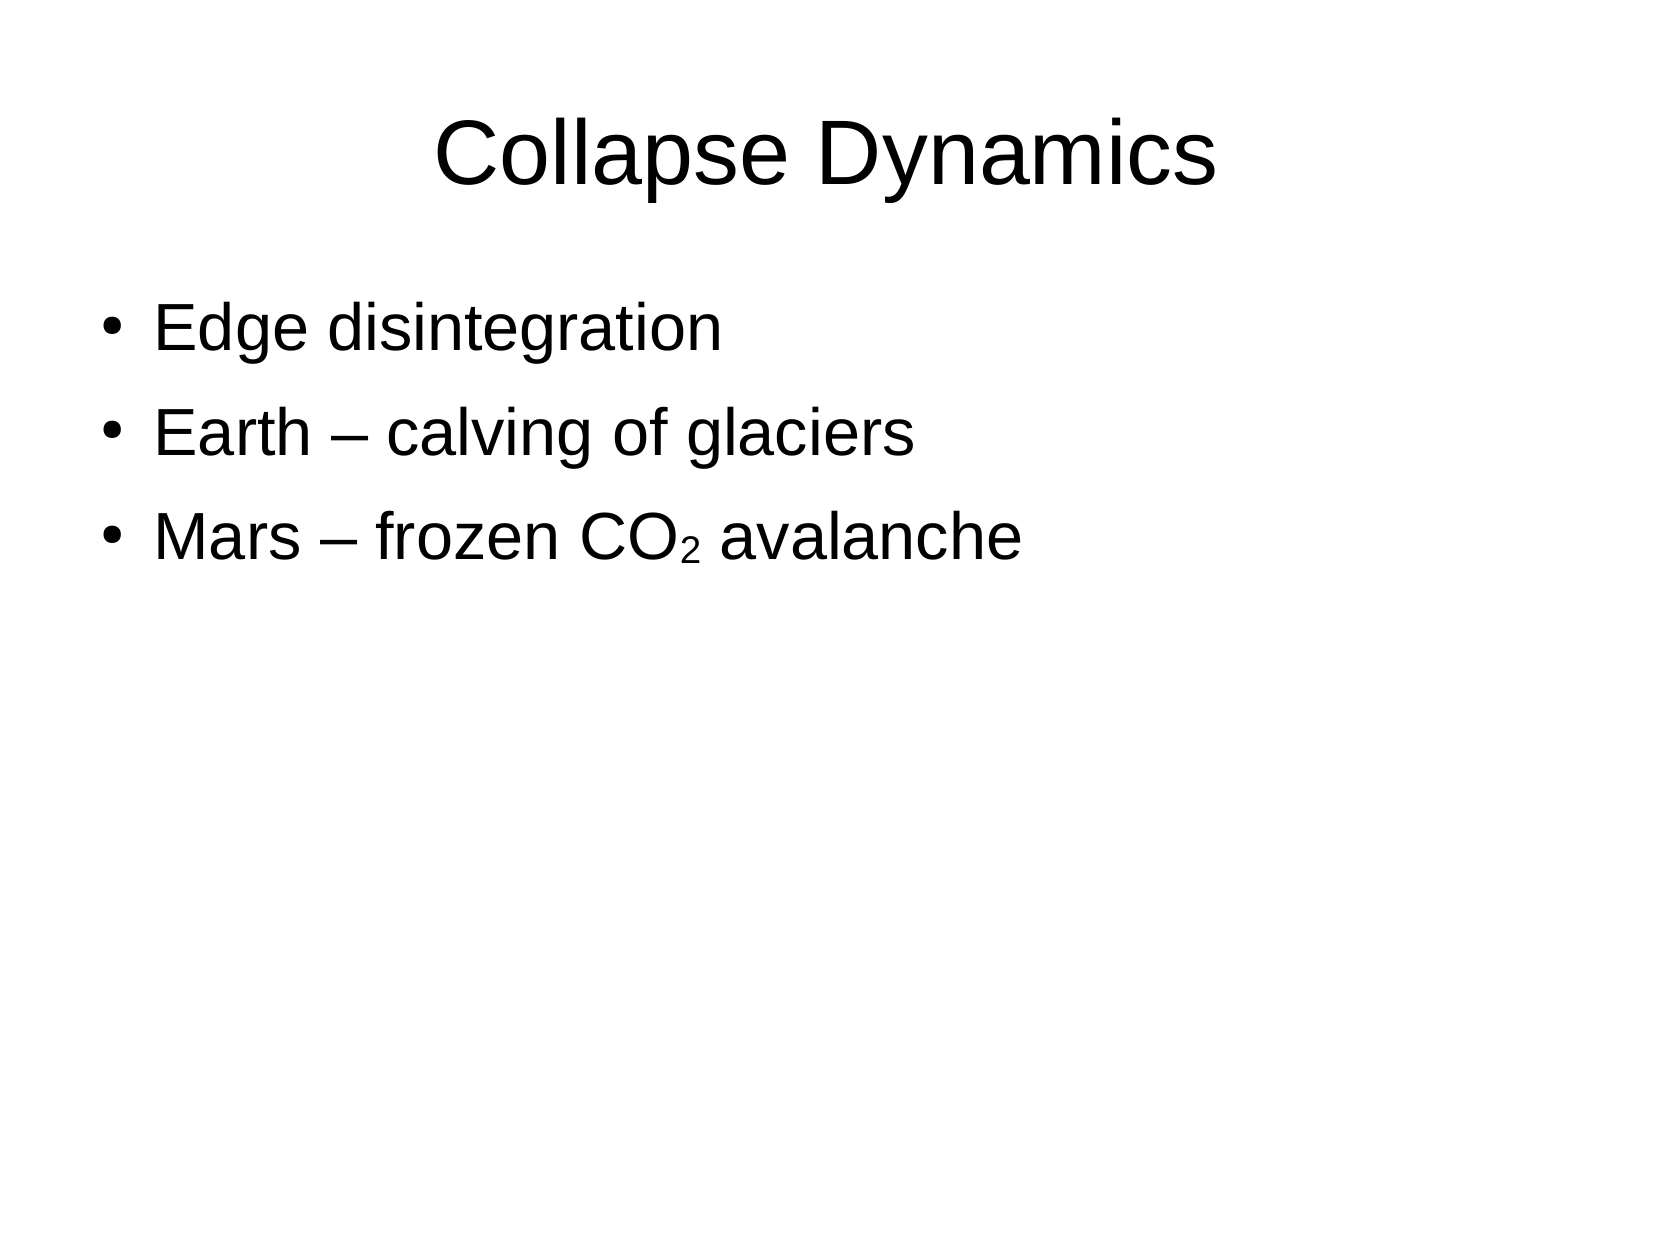

# Collapse Dynamics
Edge disintegration
Earth – calving of glaciers
Mars – frozen CO2 avalanche